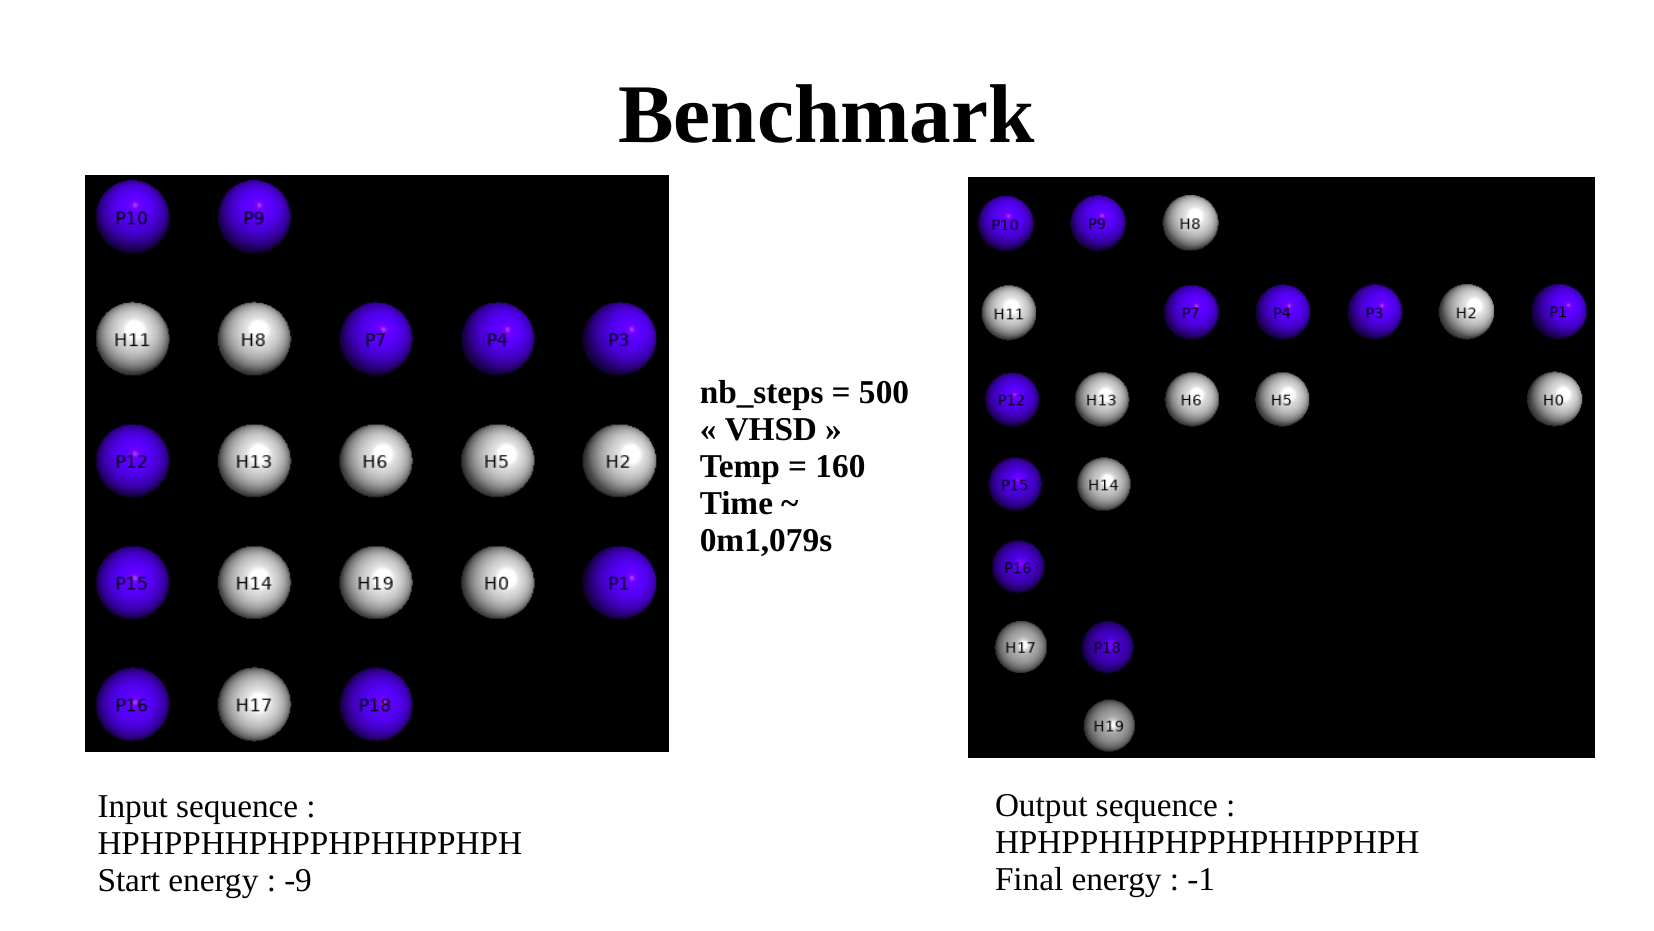

# Benchmark
nb_steps = 500
« VHSD »
Temp = 160
Time ~ 0m1,079s
Output sequence : HPHPPHHPHPPHPHHPPHPH
Final energy : -1
Input sequence : HPHPPHHPHPPHPHHPPHPH
Start energy : -9